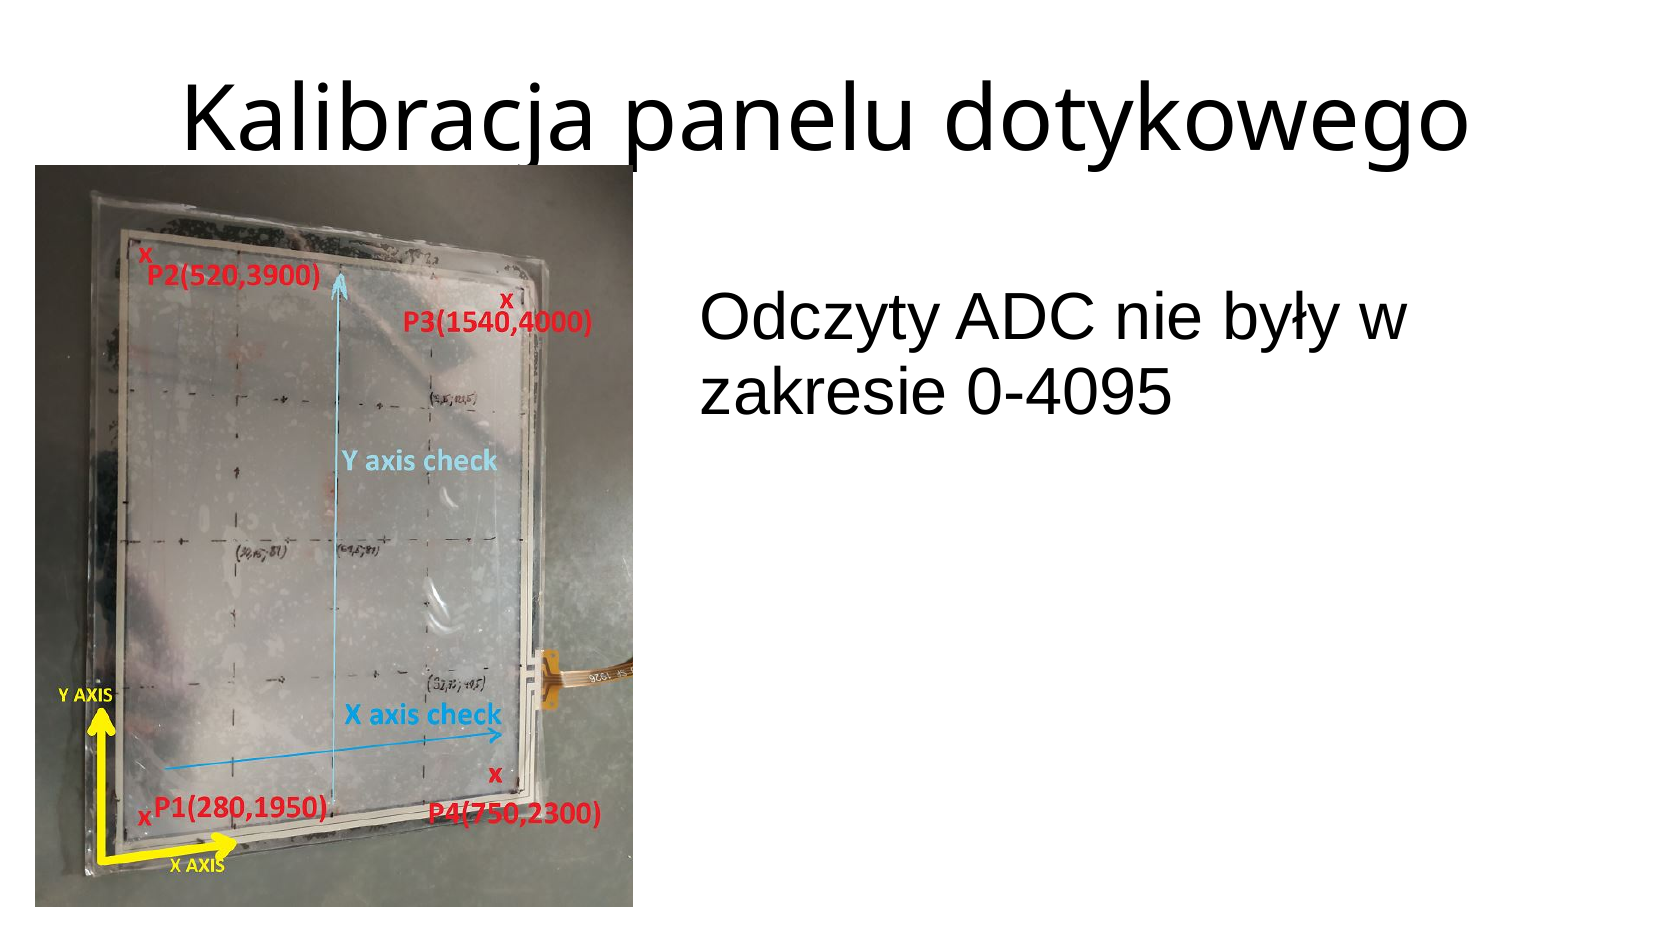

# Kalibracja panelu dotykowego
Odczyty ADC nie były w zakresie 0-4095